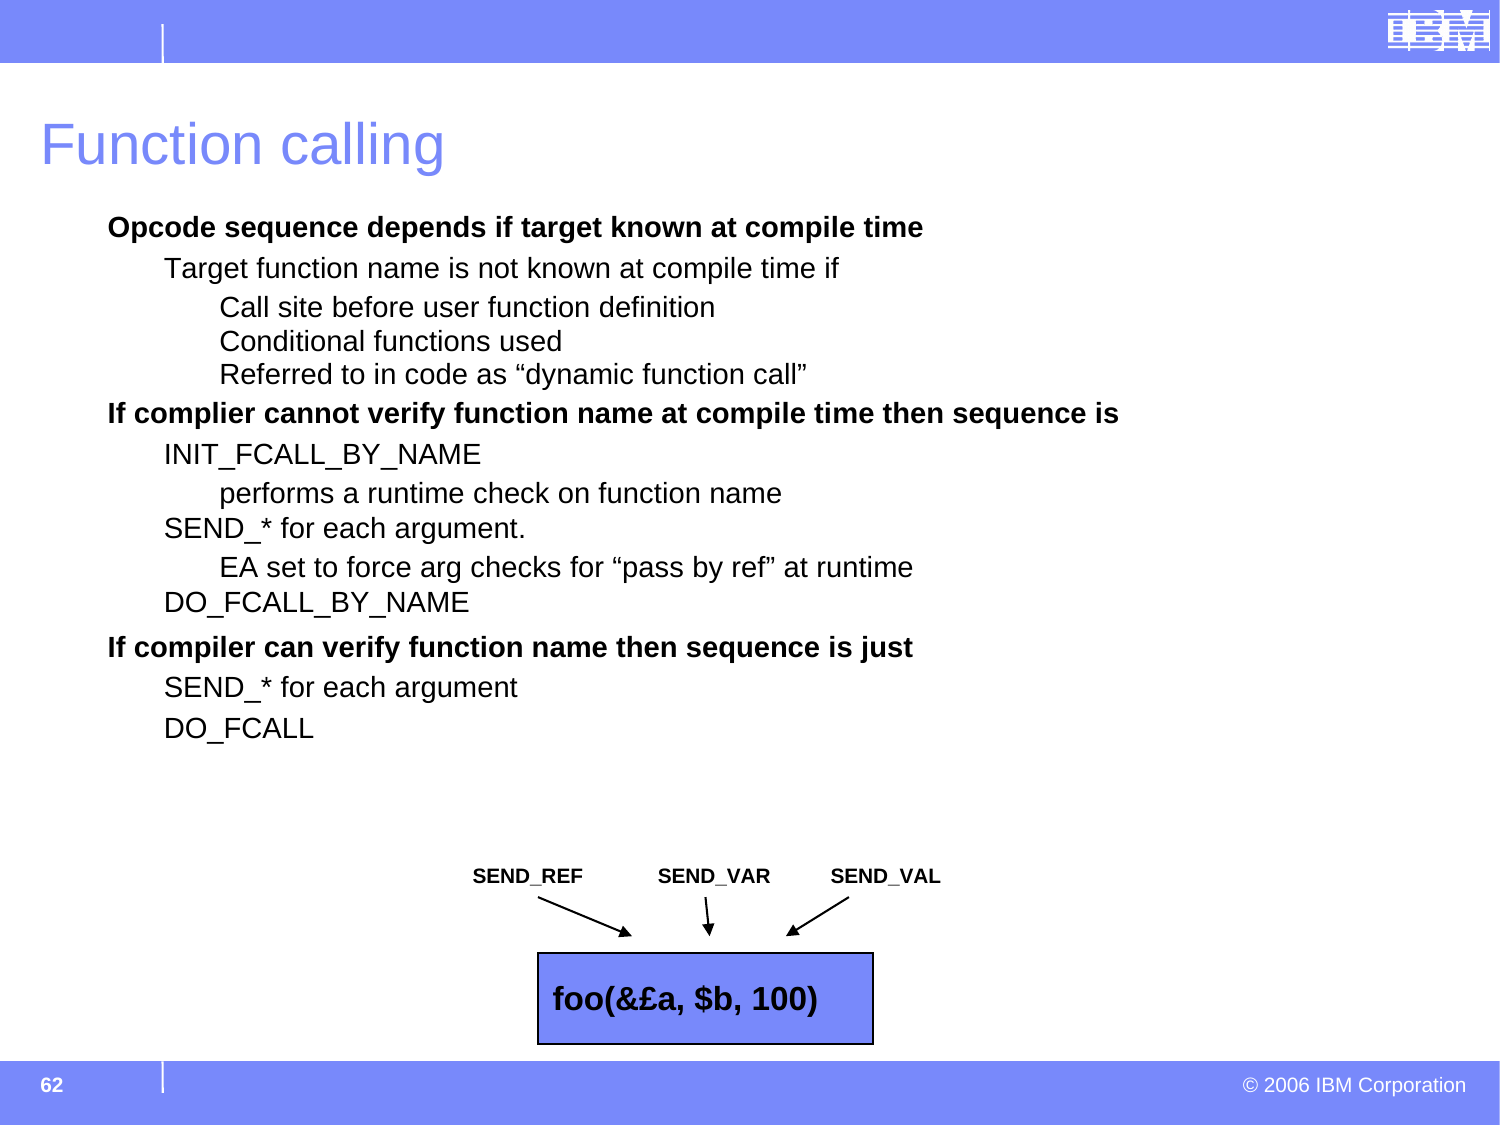

# Function calling
Opcode sequence depends if target known at compile time
Target function name is not known at compile time if
Call site before user function definition
Conditional functions used
Referred to in code as “dynamic function call”
If complier cannot verify function name at compile time then sequence is
INIT_FCALL_BY_NAME
performs a runtime check on function name
SEND_* for each argument.
EA set to force arg checks for “pass by ref” at runtime
DO_FCALL_BY_NAME
If compiler can verify function name then sequence is just
SEND_* for each argument
DO_FCALL
SEND_REF
SEND_VAR
SEND_VAL
foo(&£a, $b, 100)‏
62